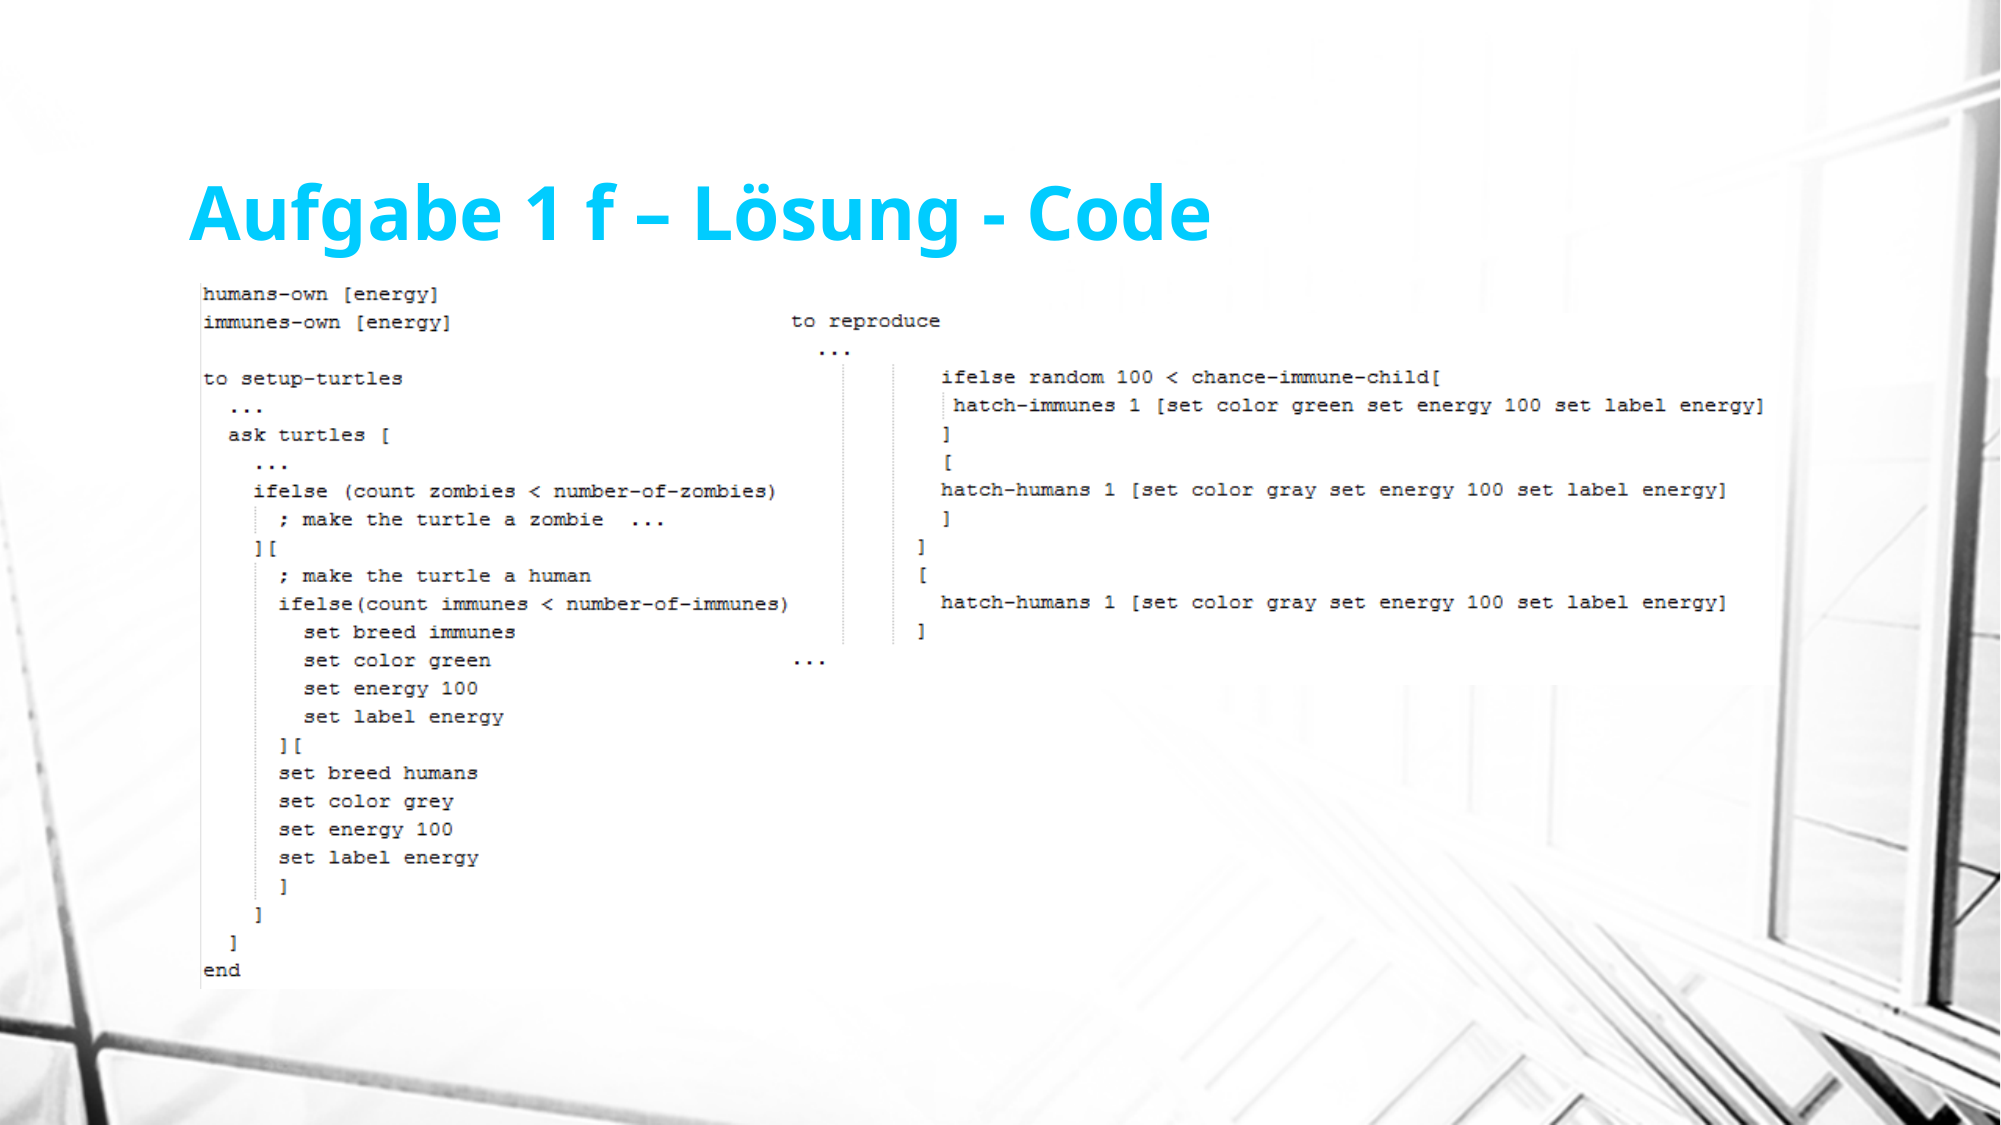

# Aufgabe 1 f – Lösung - Code